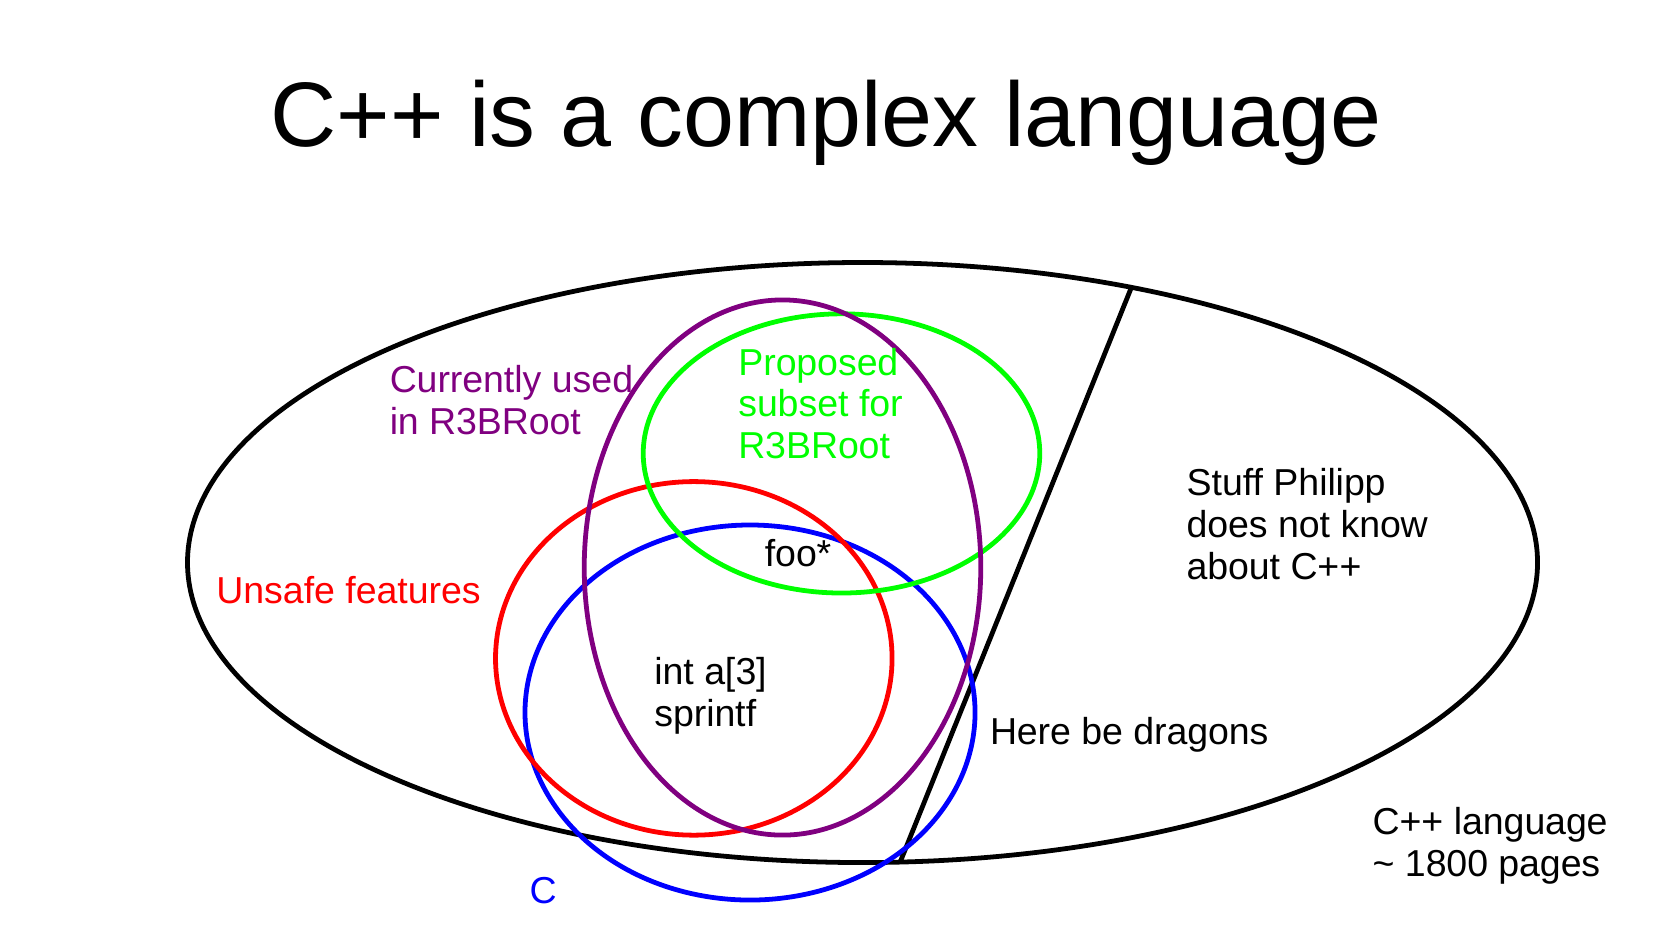

# C++ is a complex language
Proposed subset for R3BRoot
Currently used in R3BRoot
Stuff Philipp does not know about C++
foo*
Unsafe features
int a[3]
sprintf
Here be dragons
C++ language
~ 1800 pages
C